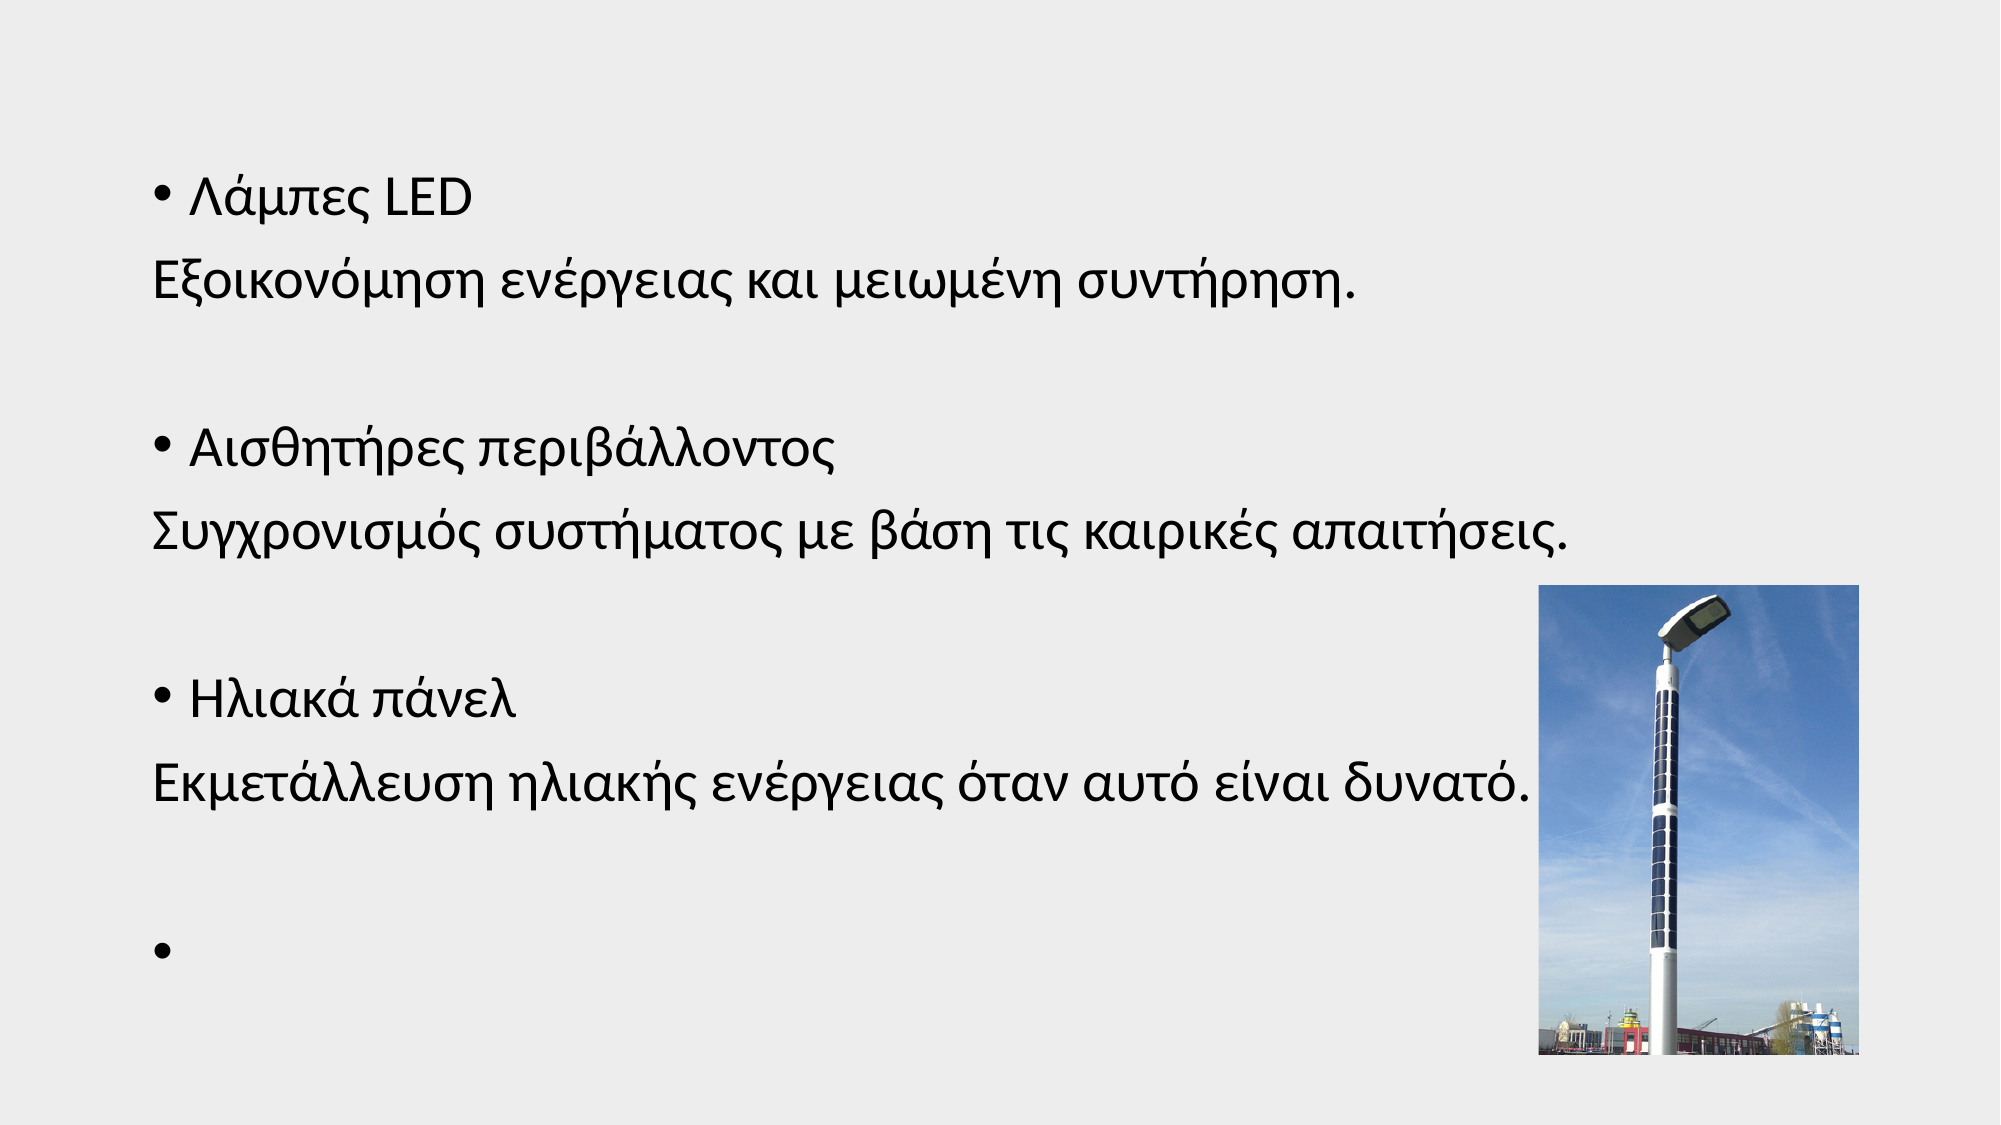

# Λάμπες LED
Εξοικονόμηση ενέργειας και μειωμένη συντήρηση.
Αισθητήρες περιβάλλοντος
Συγχρονισμός συστήματος με βάση τις καιρικές απαιτήσεις.
Ηλιακά πάνελ
Εκμετάλλευση ηλιακής ενέργειας όταν αυτό είναι δυνατό.